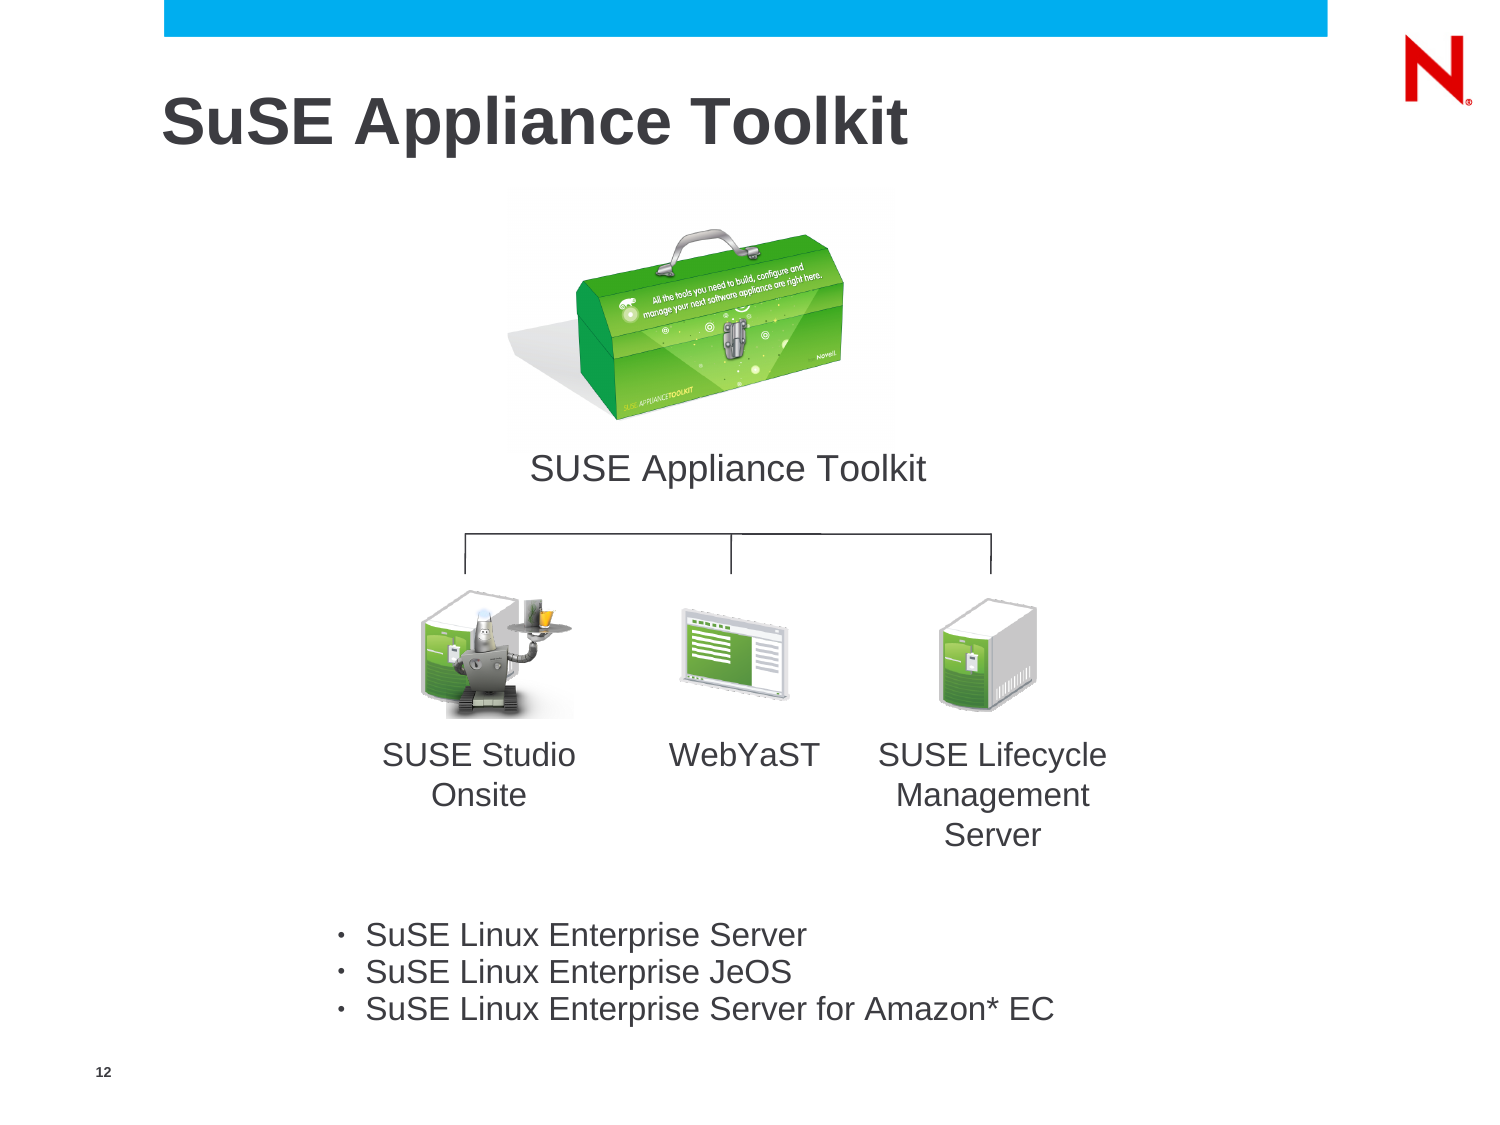

# SuSE Appliance Toolkit
SUSE Appliance Toolkit
SUSE Studio Onsite
WebYaST
SUSE Lifecycle Management Server
SuSE Linux Enterprise Server
SuSE Linux Enterprise JeOS
SuSE Linux Enterprise Server for Amazon* EC